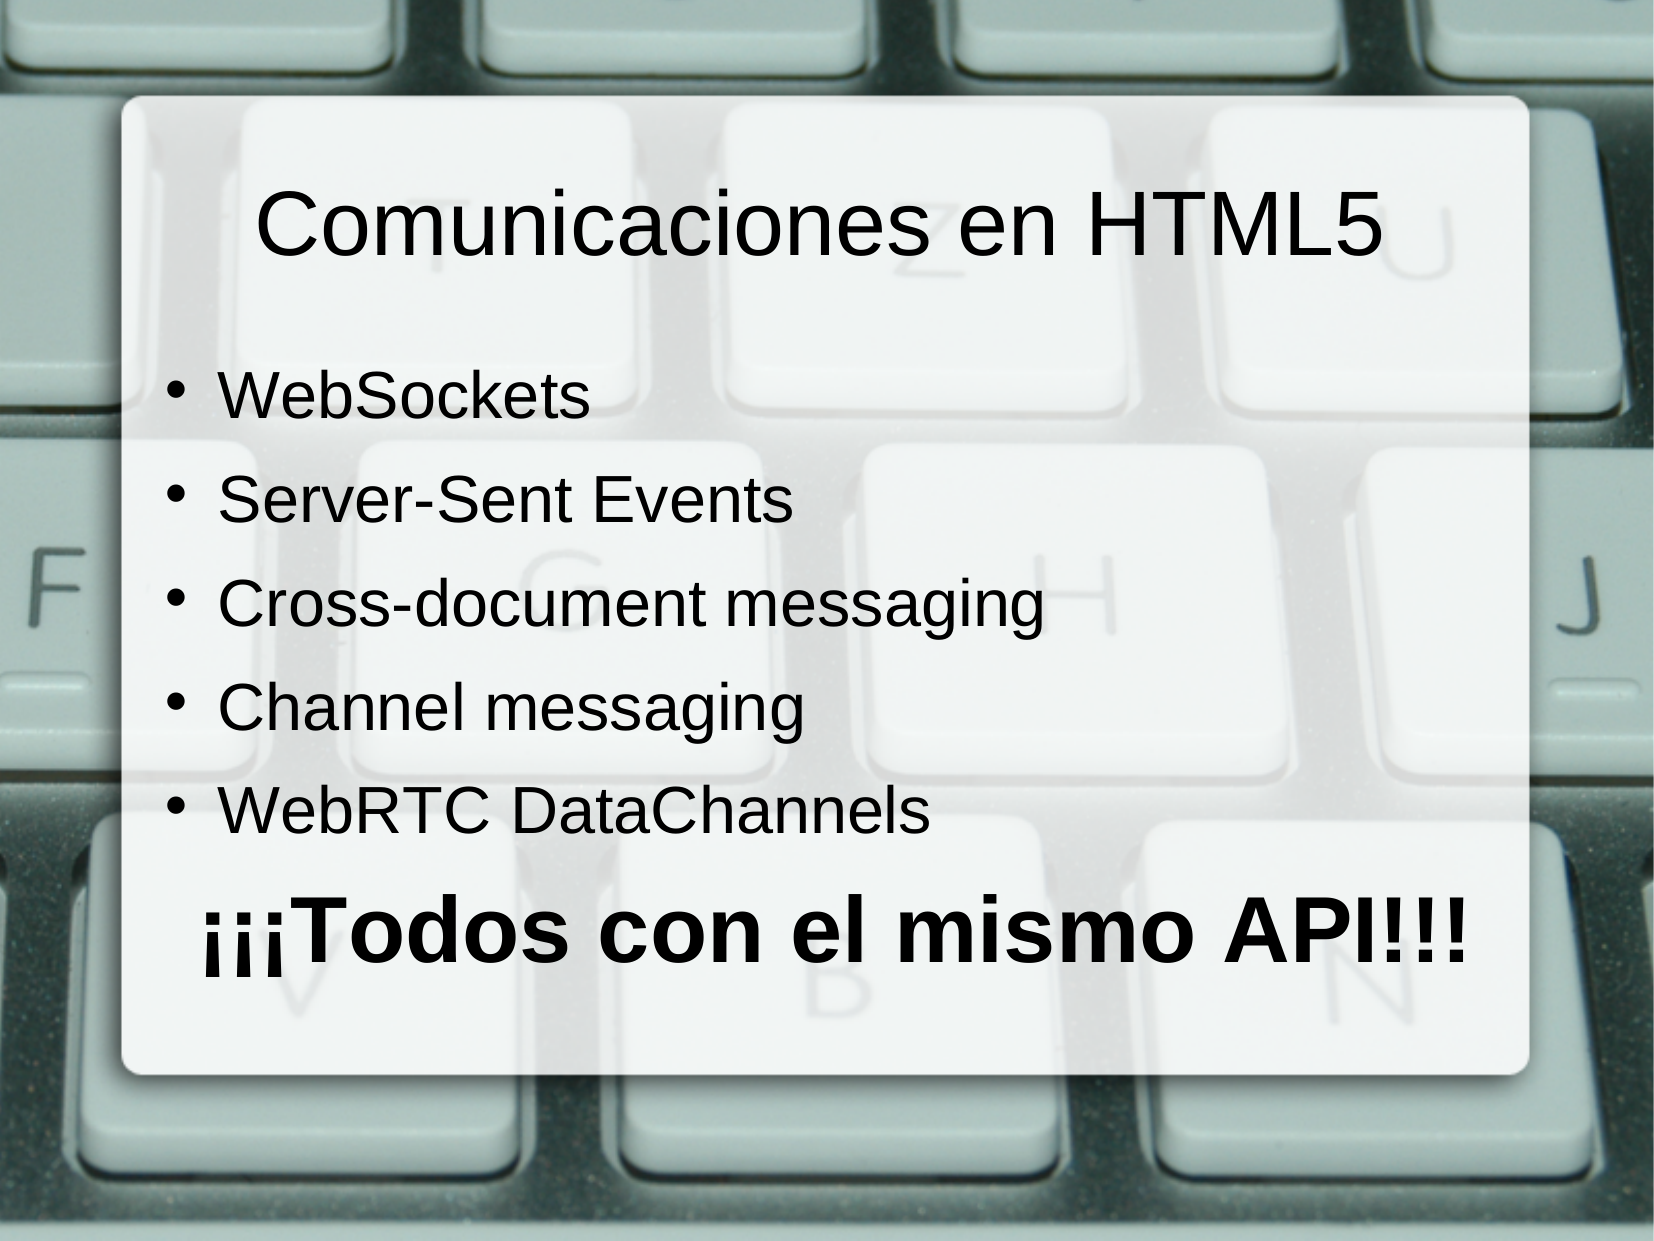

# Comunicaciones en HTML5
WebSockets
Server-Sent Events
Cross-document messaging
Channel messaging
WebRTC DataChannels
¡¡¡Todos con el mismo API!!!